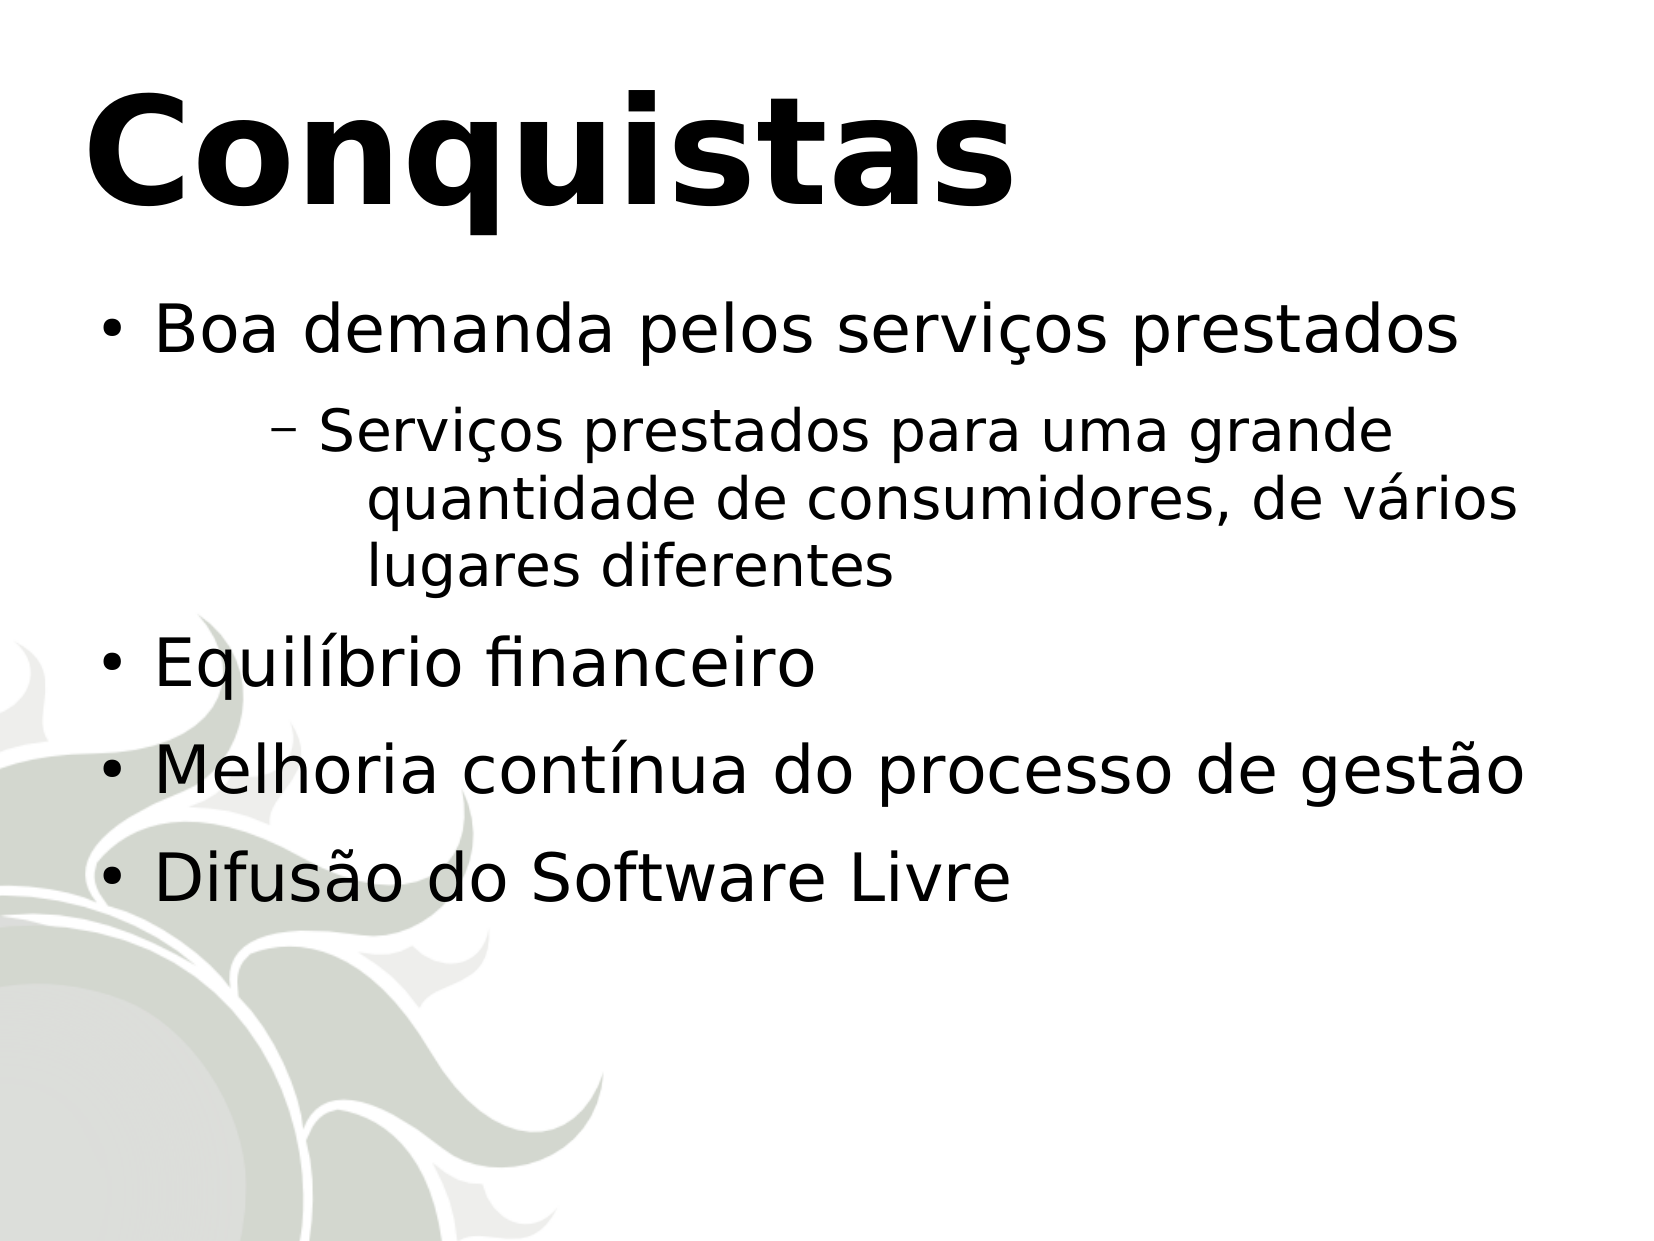

# Conquistas
Boa demanda pelos serviços prestados
Serviços prestados para uma grande quantidade de consumidores, de vários lugares diferentes
Equilíbrio financeiro
Melhoria contínua do processo de gestão
Difusão do Software Livre